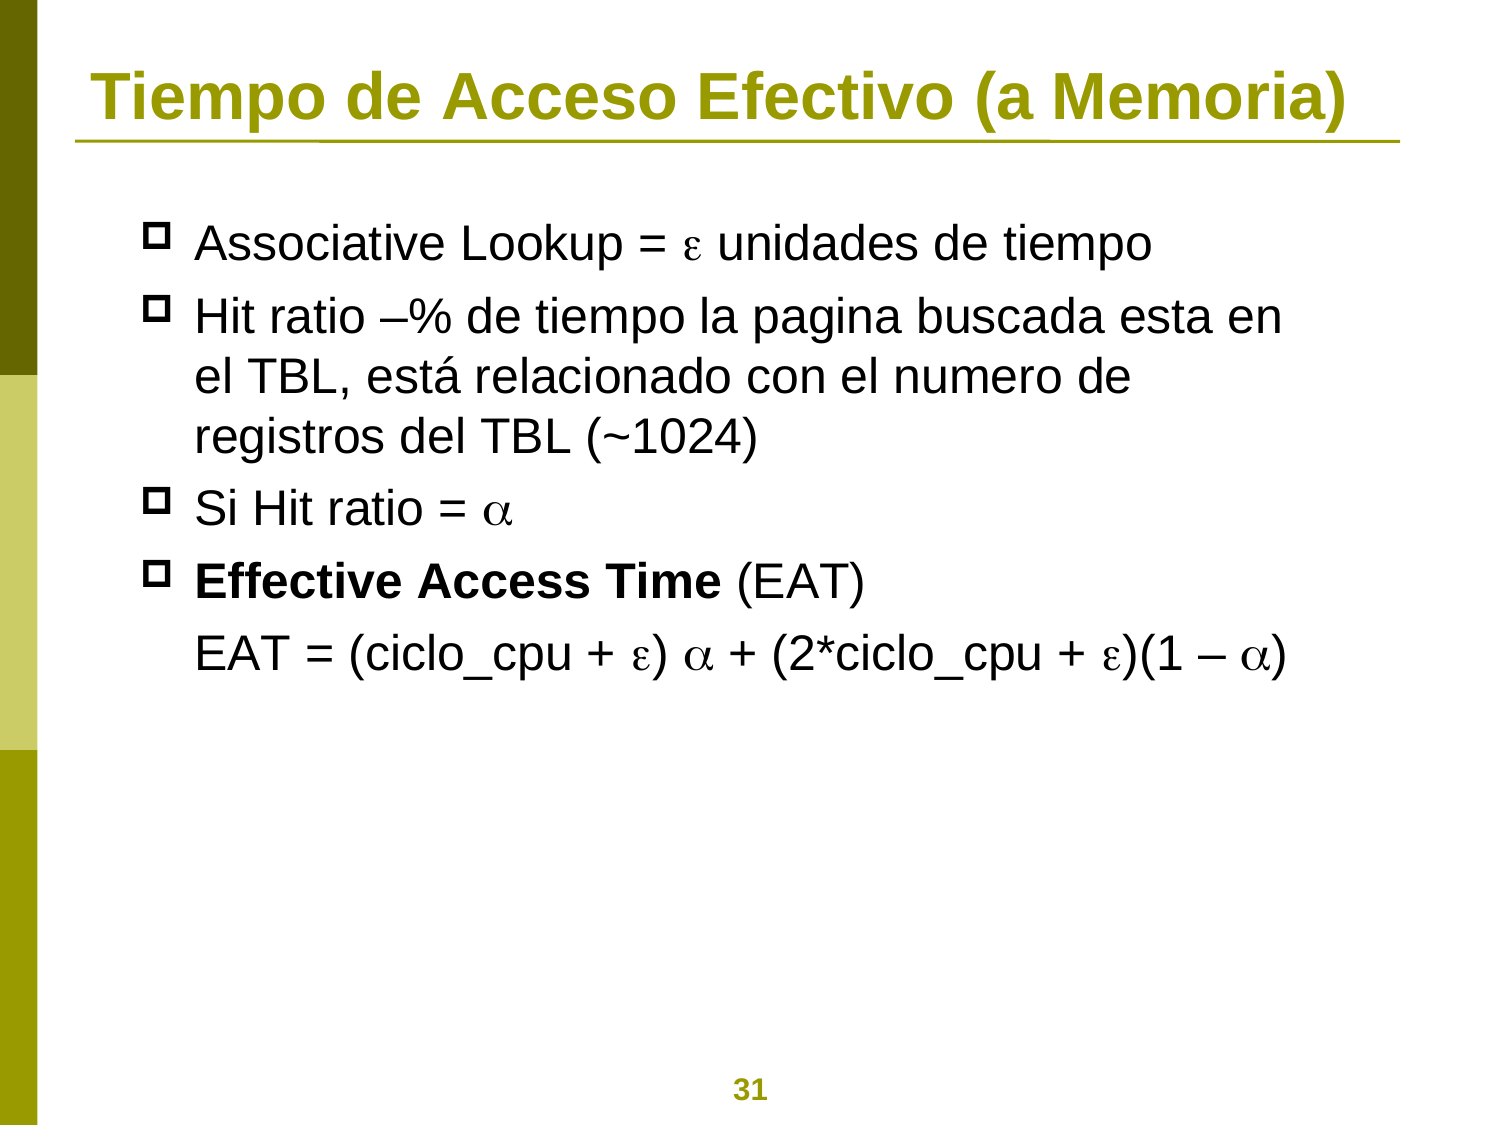

Tiempo de Acceso Efectivo (a Memoria)
Associative Lookup =  unidades de tiempo
Hit ratio –% de tiempo la pagina buscada esta en el TBL, está relacionado con el numero de registros del TBL (~1024)
Si Hit ratio = 
Effective Access Time (EAT)
	EAT = (ciclo_cpu + )  + (2*ciclo_cpu + )(1 – )